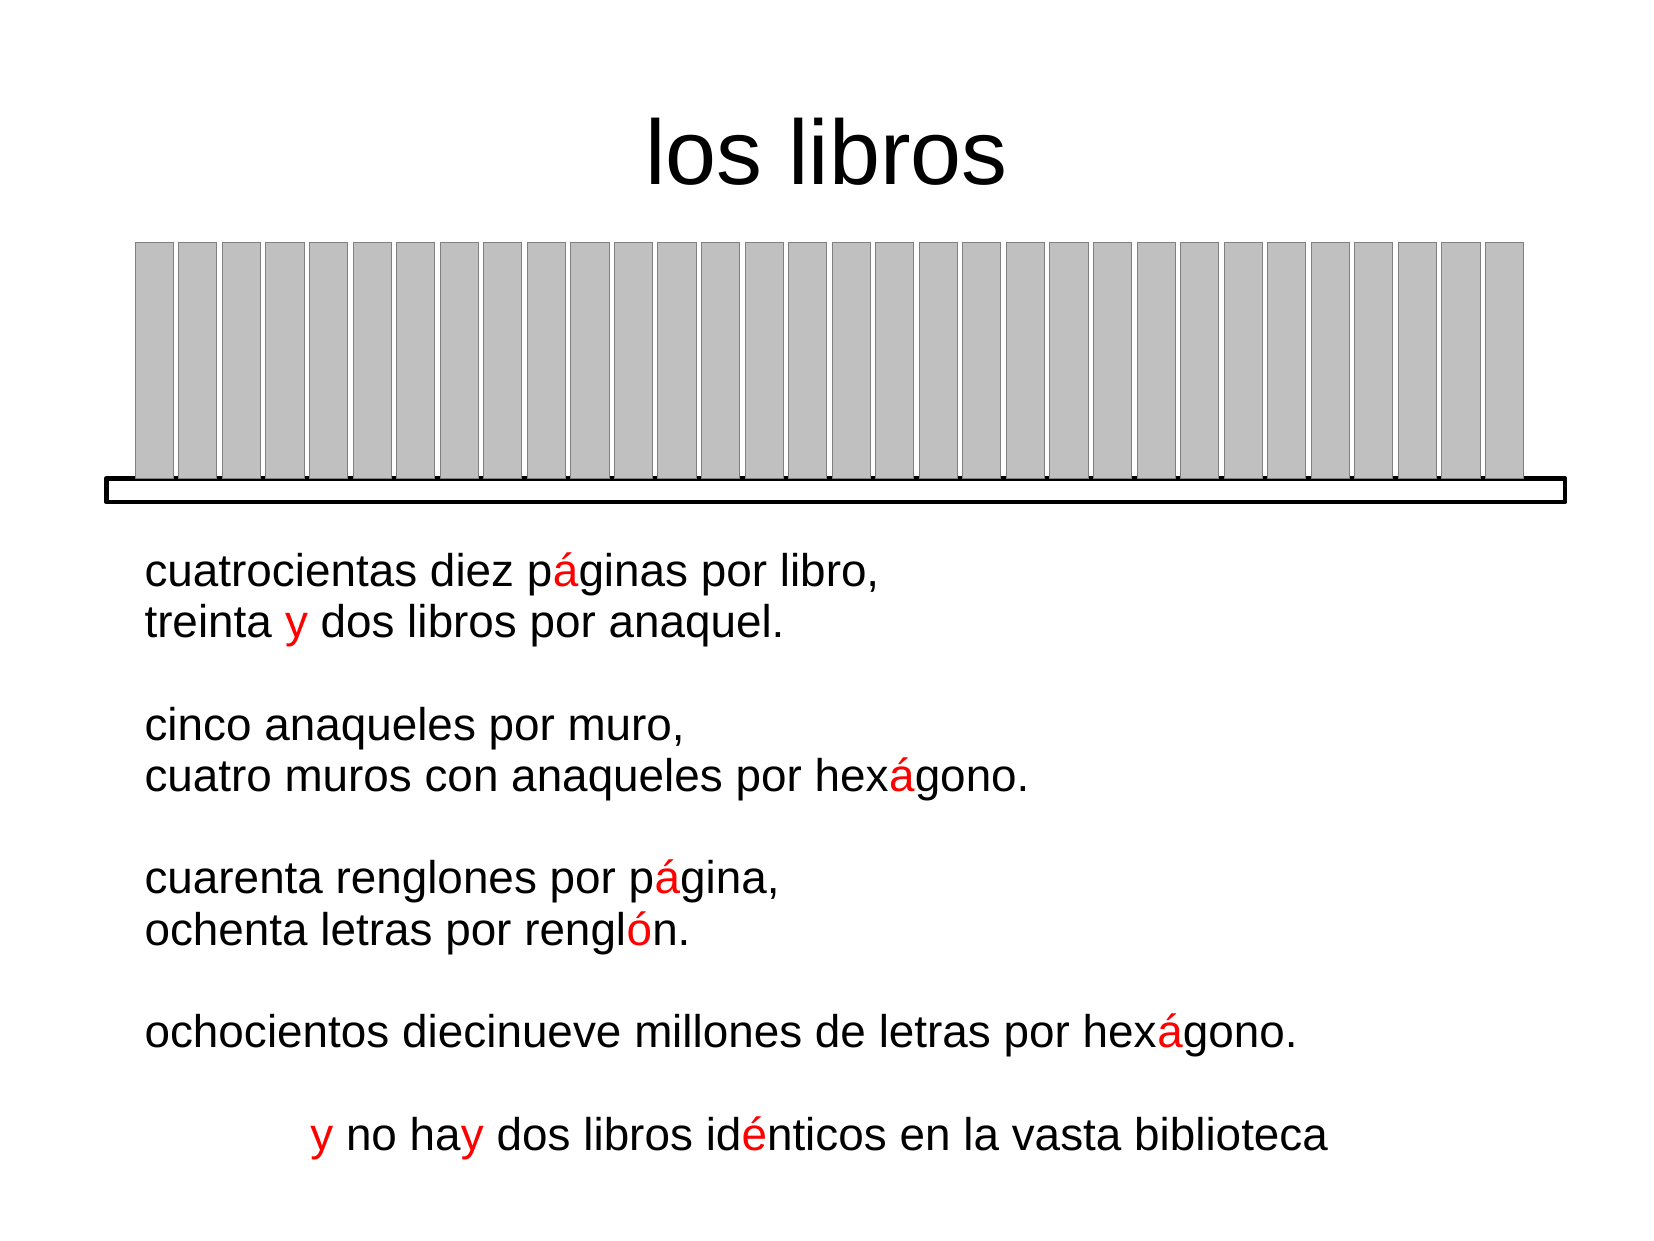

# los libros
cuatrocientas diez páginas por libro,
treinta y dos libros por anaquel.
cinco anaqueles por muro,
cuatro muros con anaqueles por hexágono.
cuarenta renglones por página,
ochenta letras por renglón.
ochocientos diecinueve millones de letras por hexágono.
 y no hay dos libros idénticos en la vasta biblioteca